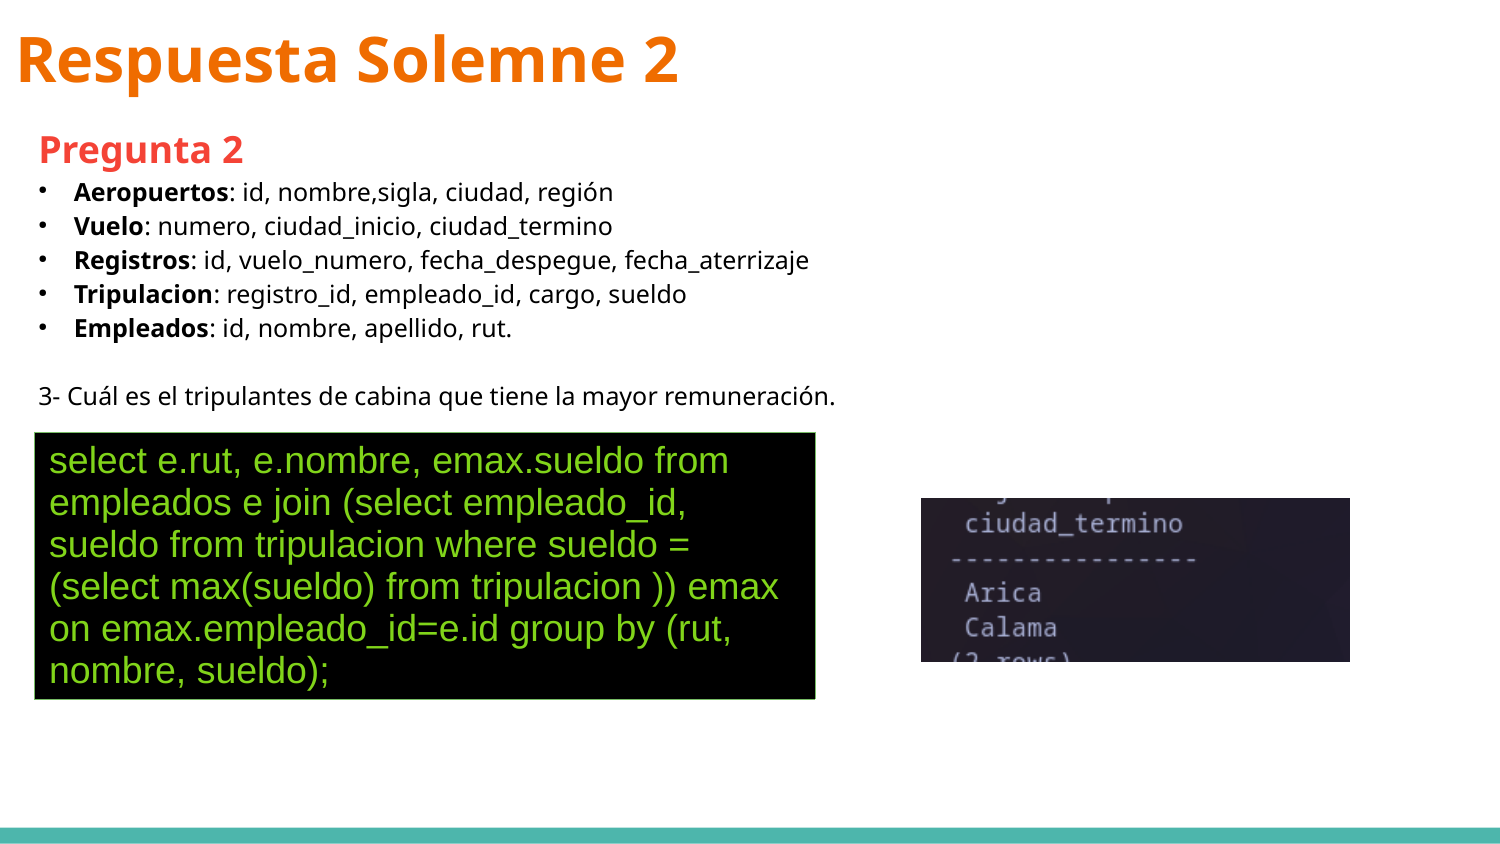

# Respuesta Solemne 2
Pregunta 2
Aeropuertos: id, nombre,sigla, ciudad, región
Vuelo: numero, ciudad_inicio, ciudad_termino
Registros: id, vuelo_numero, fecha_despegue, fecha_aterrizaje
Tripulacion: registro_id, empleado_id, cargo, sueldo
Empleados: id, nombre, apellido, rut.
3- Cuál es el tripulantes de cabina que tiene la mayor remuneración.
| select e.rut, e.nombre, emax.sueldo from empleados e join (select empleado\_id, sueldo from tripulacion where sueldo = (select max(sueldo) from tripulacion )) emax on emax.empleado\_id=e.id group by (rut, nombre, sueldo); |
| --- |